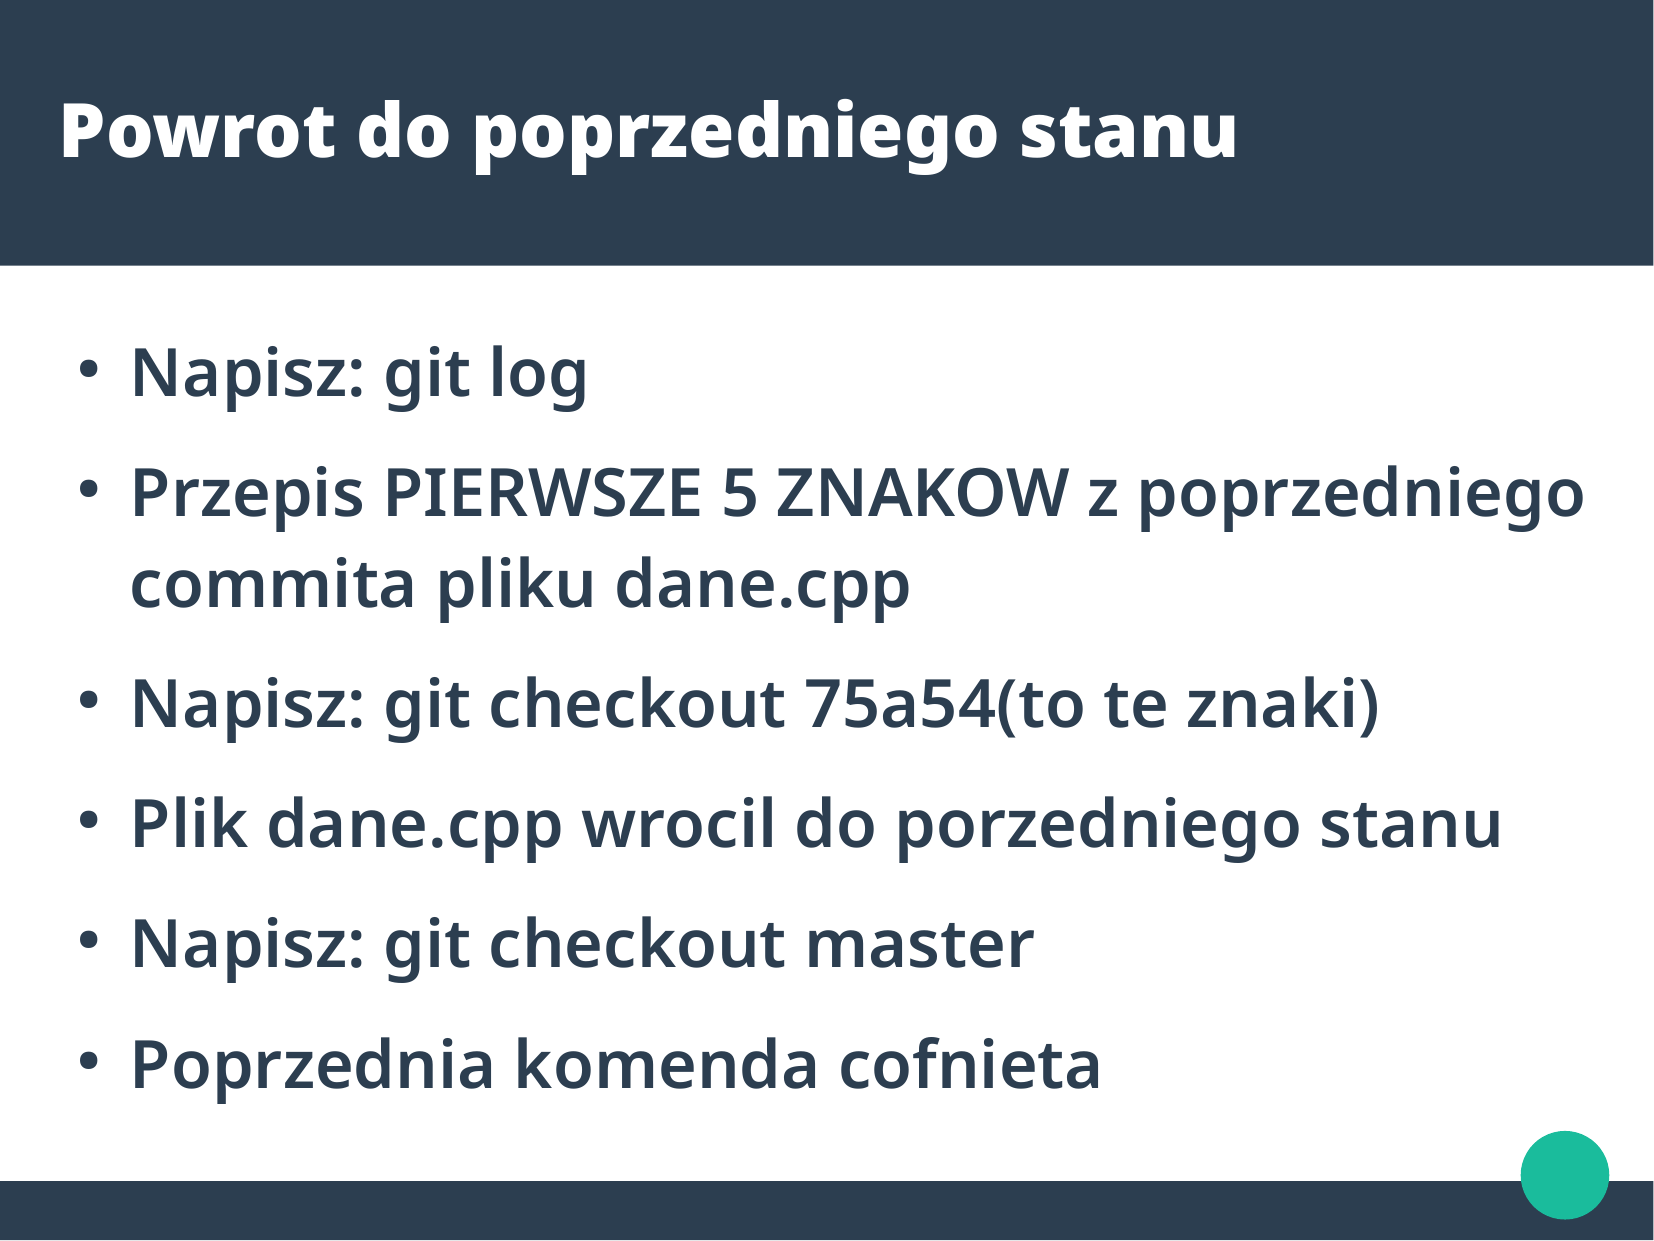

# Powrot do poprzedniego stanu
Napisz: git log
Przepis PIERWSZE 5 ZNAKOW z poprzedniego commita pliku dane.cpp
Napisz: git checkout 75a54(to te znaki)
Plik dane.cpp wrocil do porzedniego stanu
Napisz: git checkout master
Poprzednia komenda cofnieta